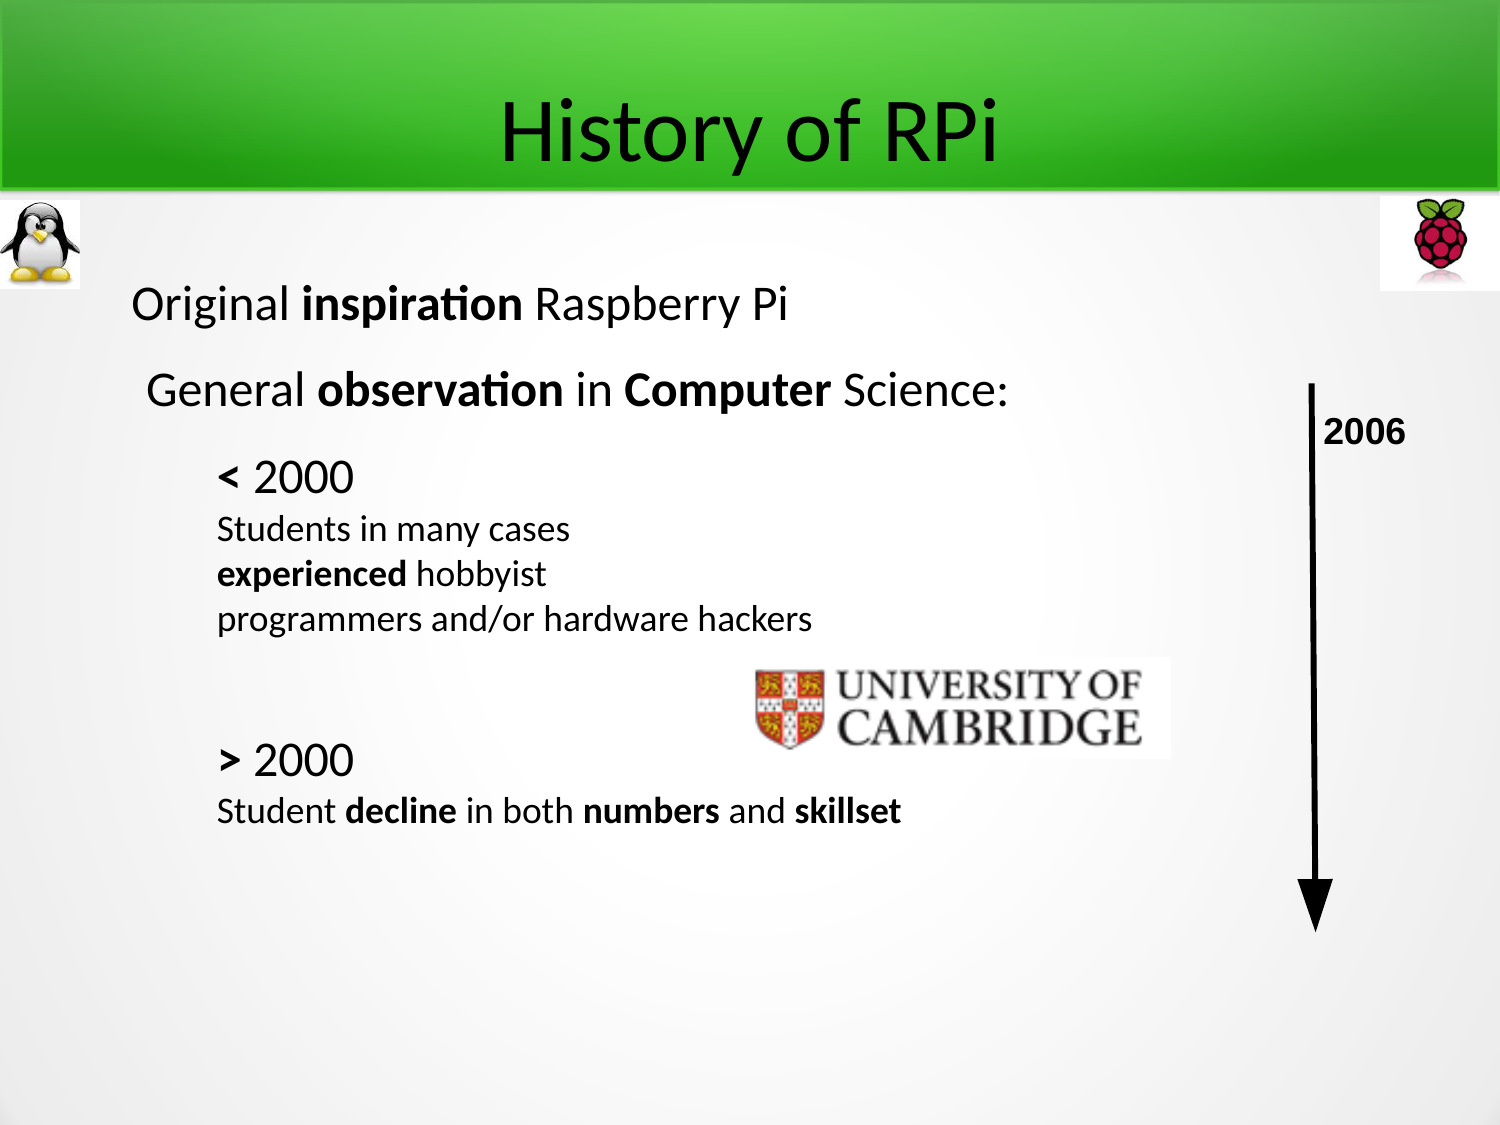

# History of RPi
Original inspiration Raspberry Pi
General observation in Computer Science:
< 2000
Students in many cases
experienced hobbyist
programmers and/or hardware hackers
> 2000
Student decline in both numbers and skillset
2006